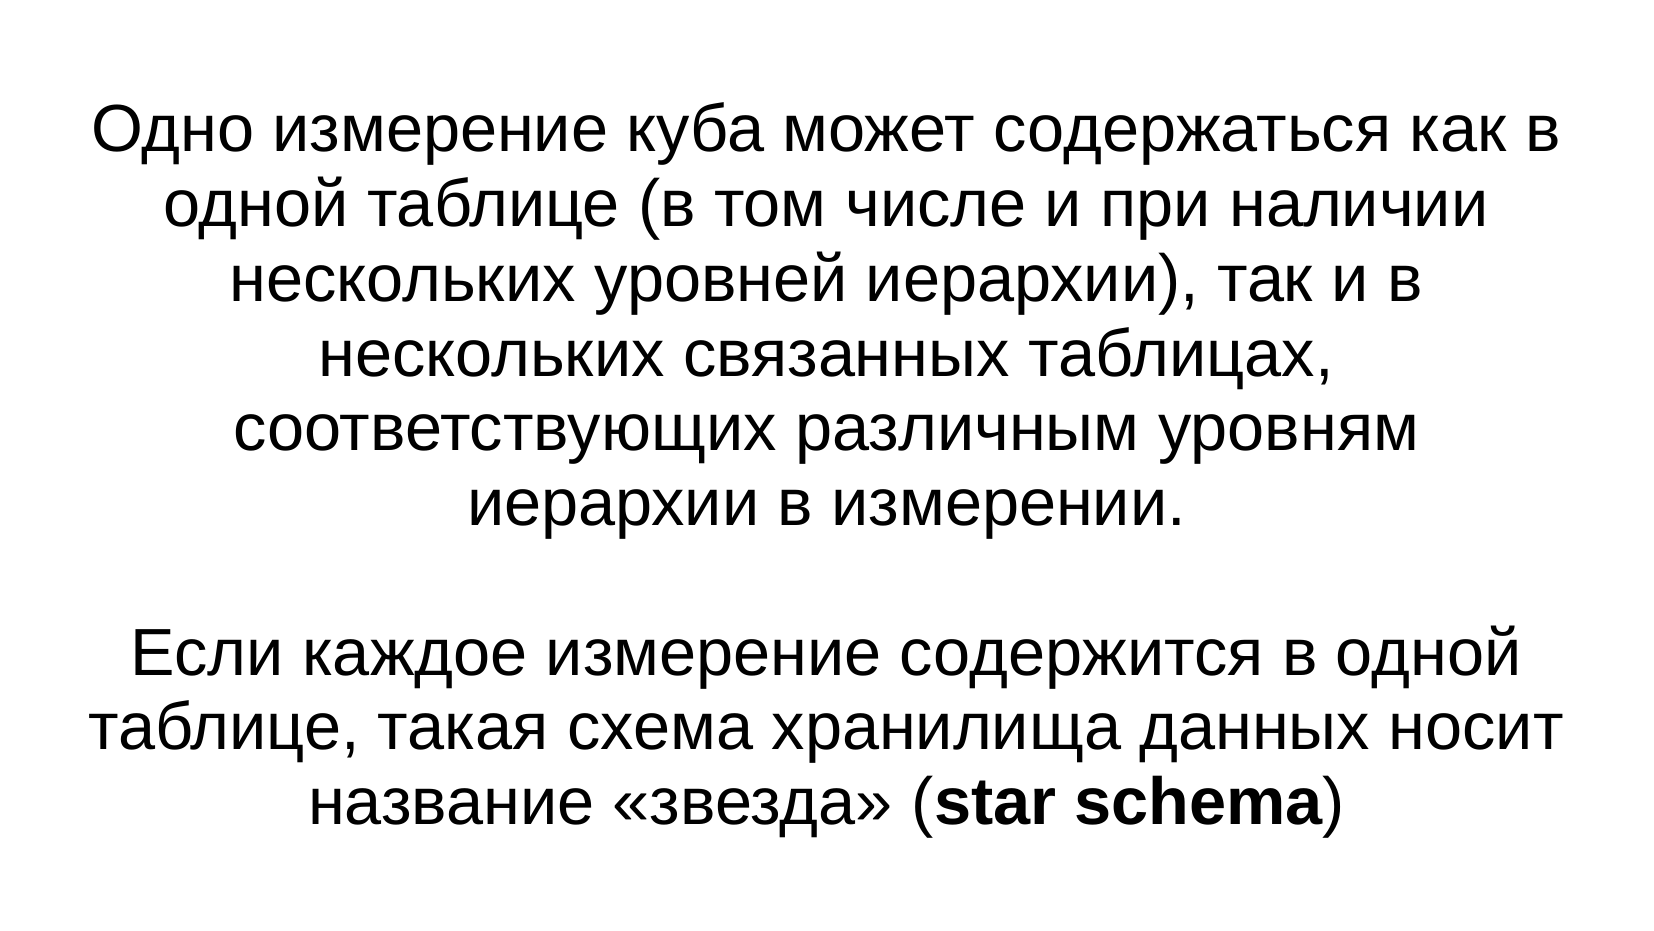

# Одно измерение куба может содержаться как в одной таблице (в том числе и при наличии нескольких уровней иерархии), так и в нескольких связанных таблицах, соответствующих различным уровням иерархии в измерении.
Если каждое измерение содержится в одной таблице, такая схема хранилища данных носит название «звезда» (star schema)